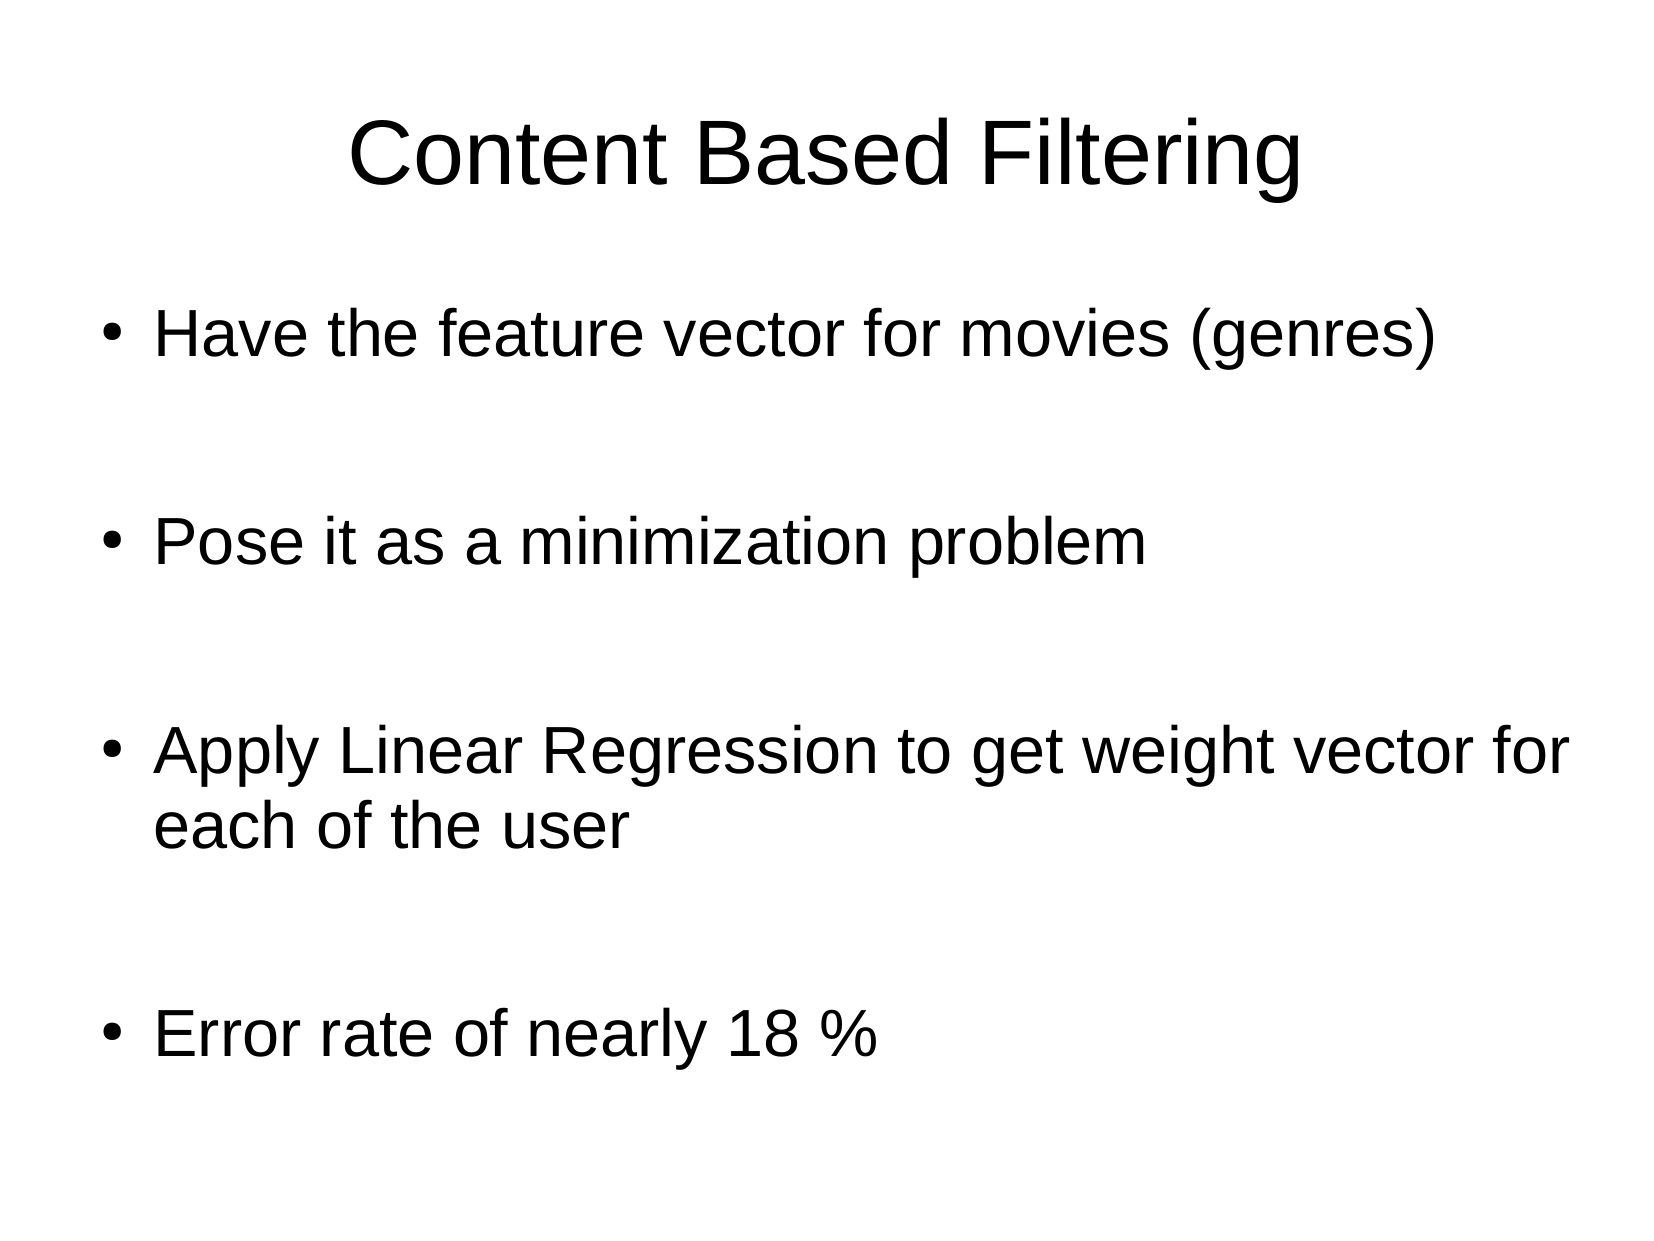

# Content Based Filtering
Have the feature vector for movies (genres)
Pose it as a minimization problem
Apply Linear Regression to get weight vector for each of the user
Error rate of nearly 18 %